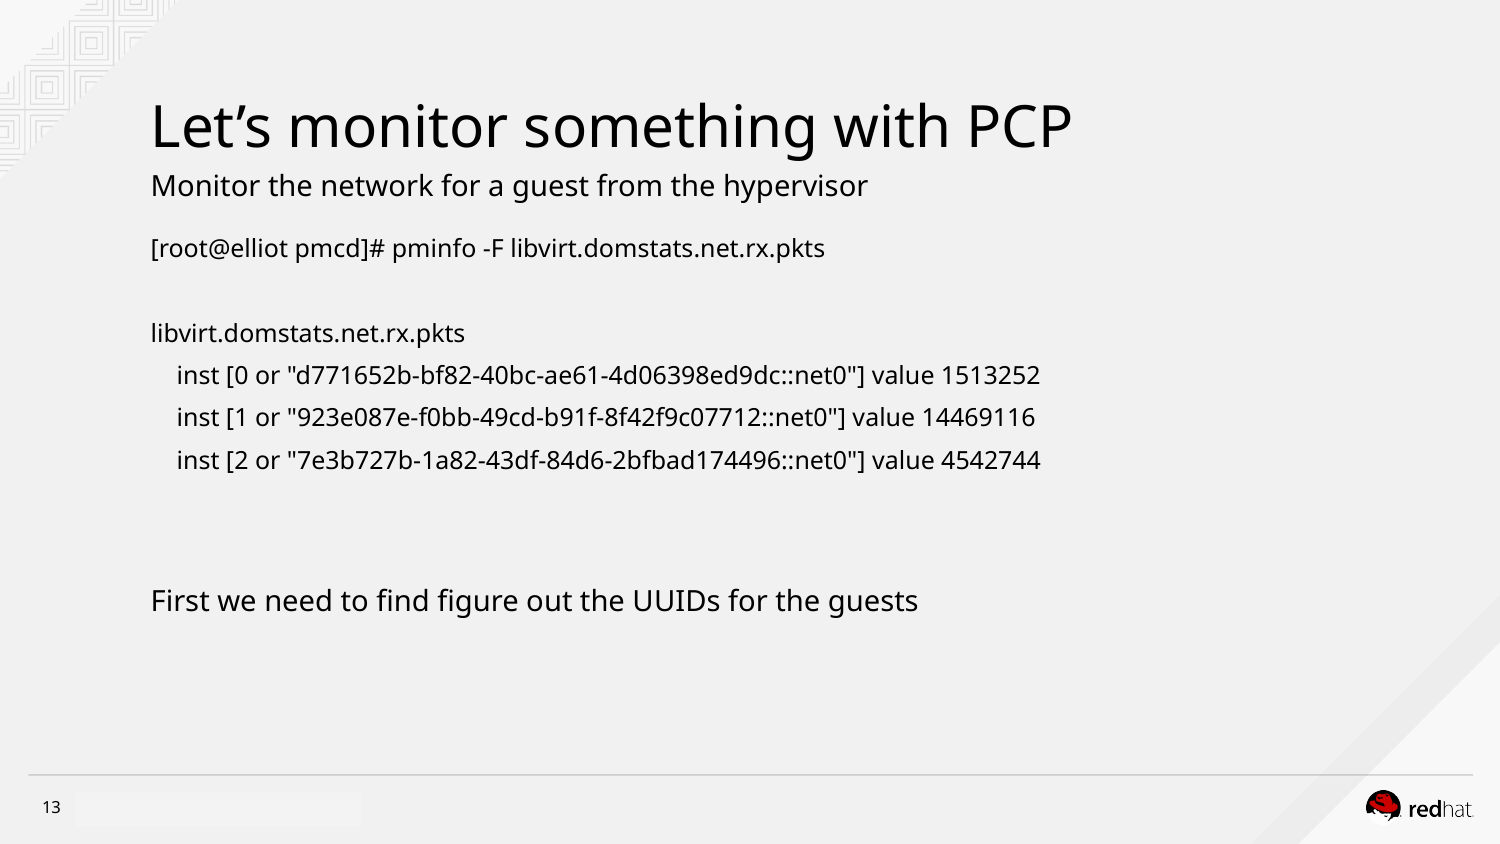

# Let’s monitor something with PCP
Monitor the network for a guest from the hypervisor
[root@elliot pmcd]# pminfo -F libvirt.domstats.net.rx.pkts
libvirt.domstats.net.rx.pkts
 inst [0 or "d771652b-bf82-40bc-ae61-4d06398ed9dc::net0"] value 1513252
 inst [1 or "923e087e-f0bb-49cd-b91f-8f42f9c07712::net0"] value 14469116
 inst [2 or "7e3b727b-1a82-43df-84d6-2bfbad174496::net0"] value 4542744
First we need to find figure out the UUIDs for the guests